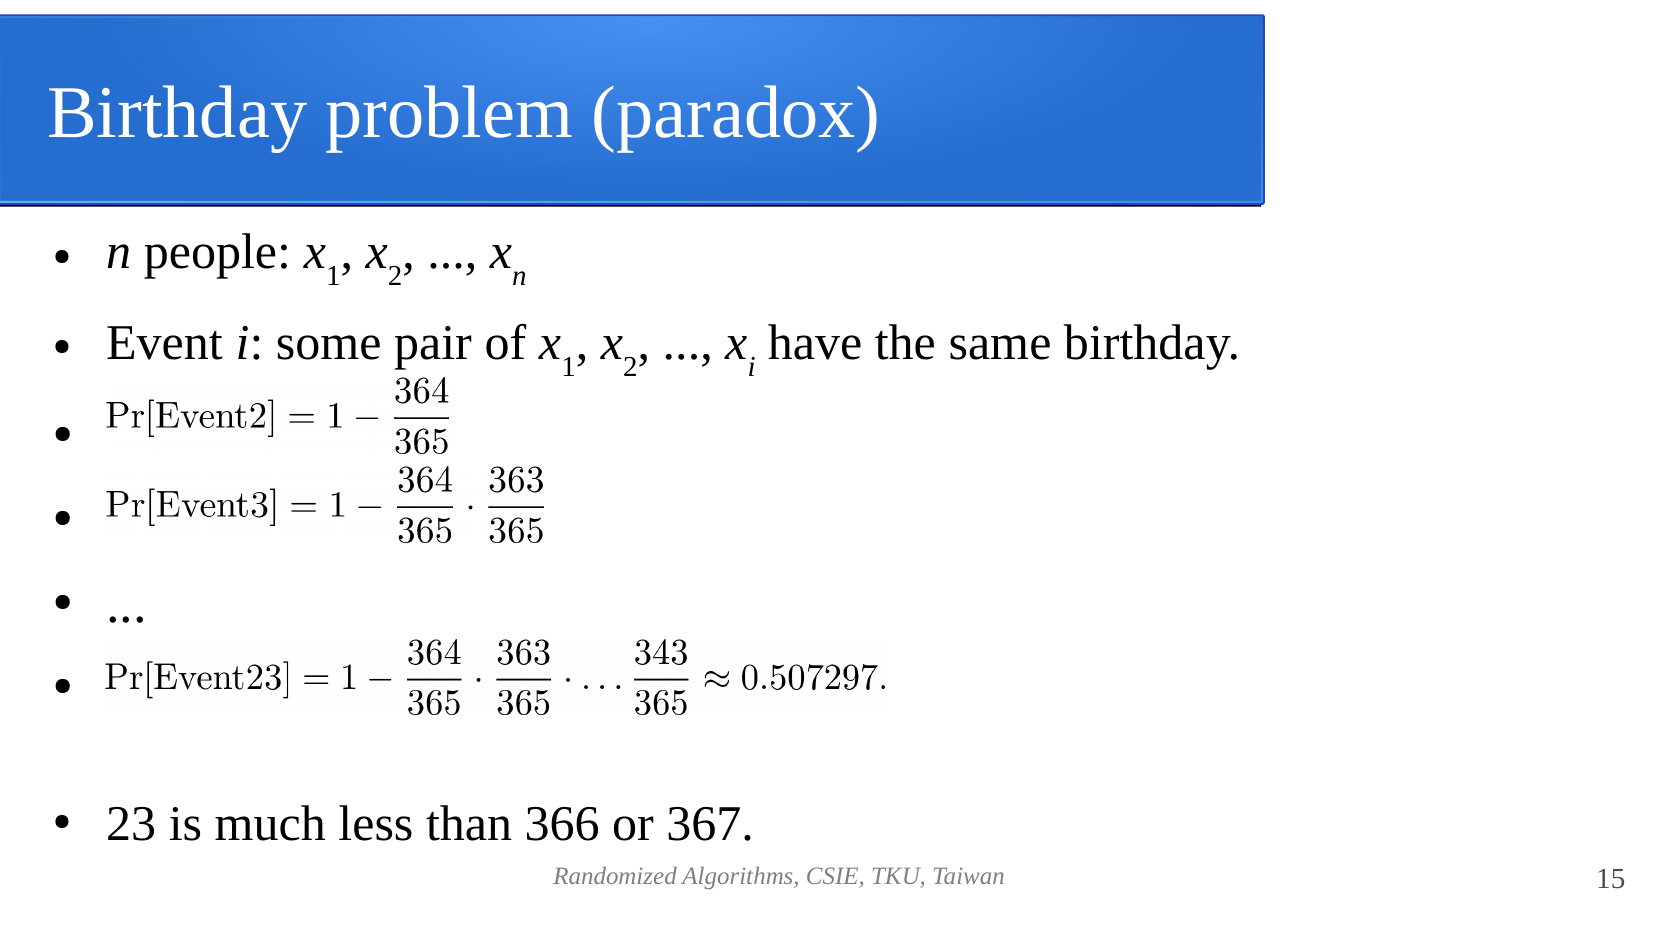

# Birthday problem (paradox)
n people: x1, x2, ..., xn
Event i: some pair of x1, x2, ..., xi have the same birthday.
...
23 is much less than 366 or 367.
Randomized Algorithms, CSIE, TKU, Taiwan
15